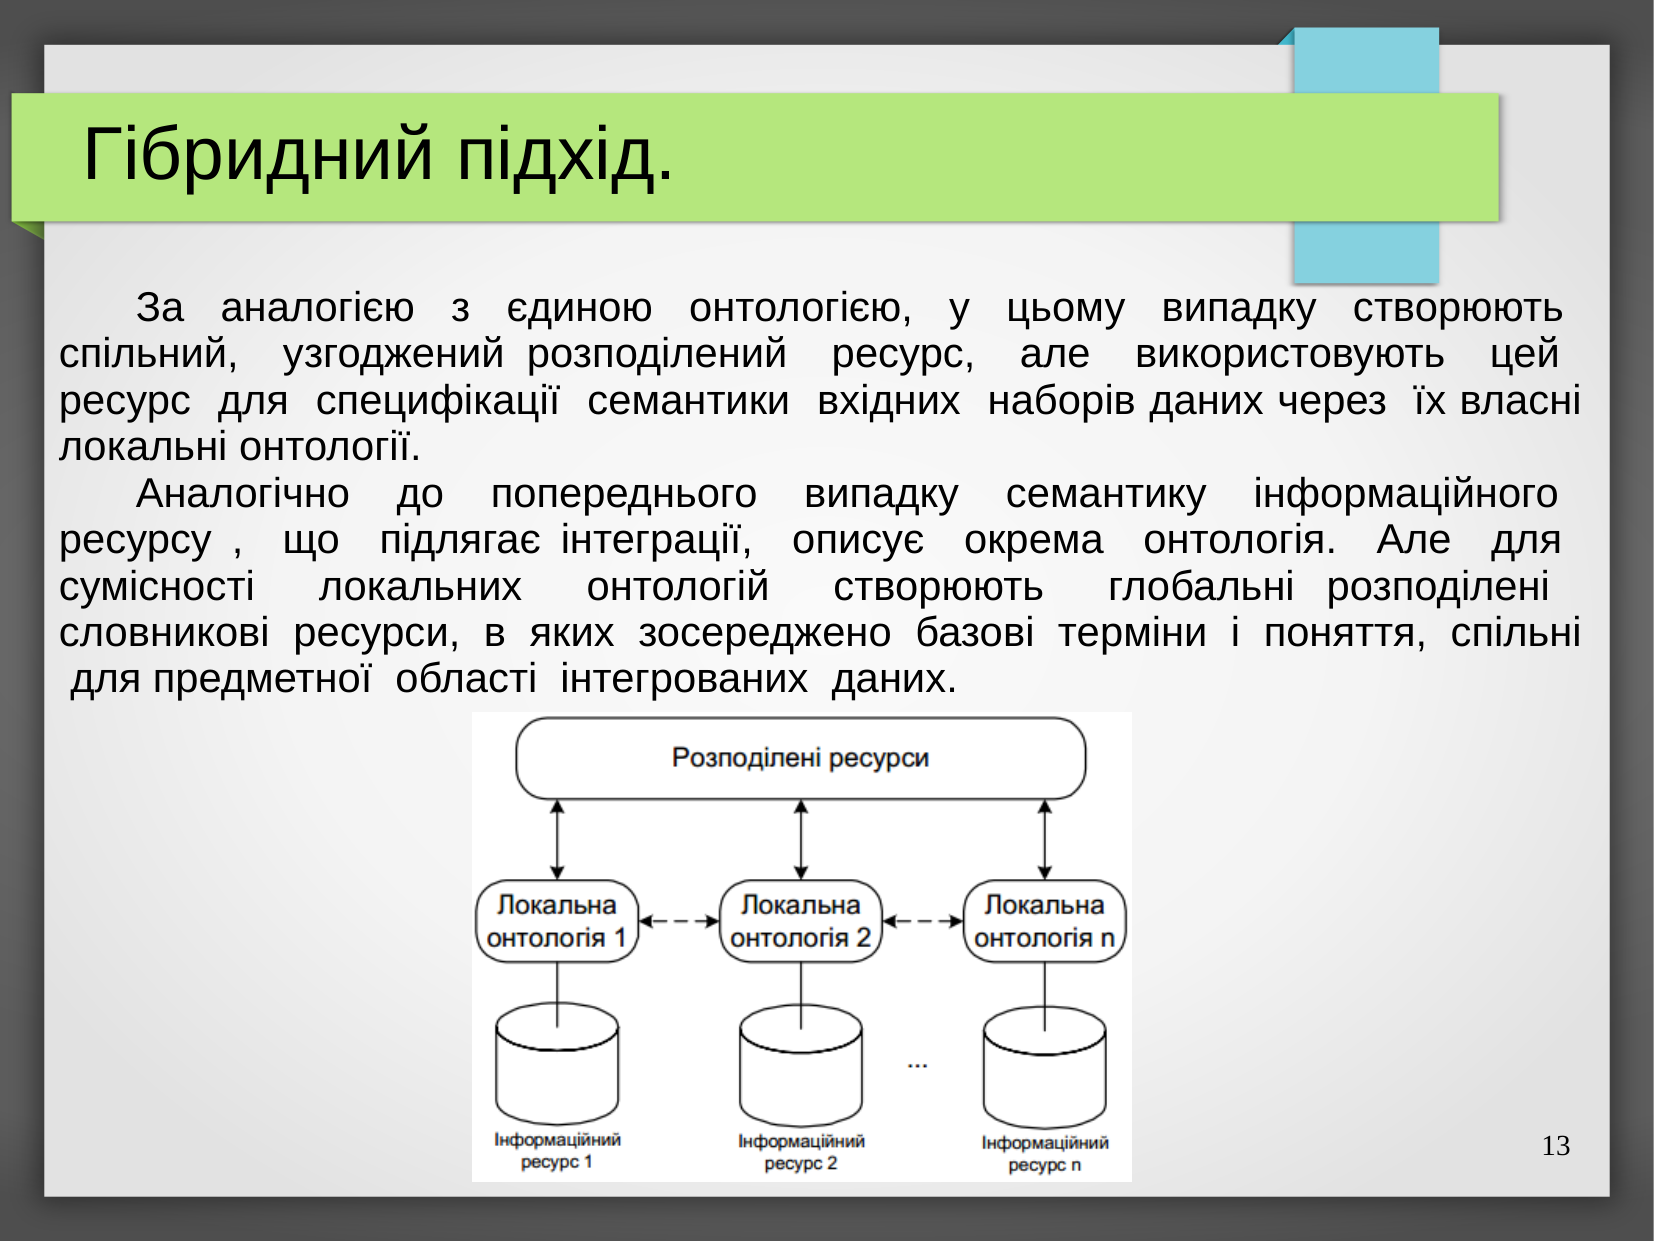

# Гібридний підхід.
За аналогією з єдиною онтологією, у цьому випадку створюють спільний, узгоджений розподілений ресурс, але використовують цей ресурс для специфікації семантики вхідних наборів даних через їх власні локальні онтології.
Аналогічно до попереднього випадку семантику інформаційного ресурсу , що підлягає інтеграції, описує окрема онтологія. Але для сумісності локальних онтологій створюють глобальні розподілені словникові ресурси, в яких зосереджено базові терміни і поняття, спільні для предметної області інтегрованих даних.
13